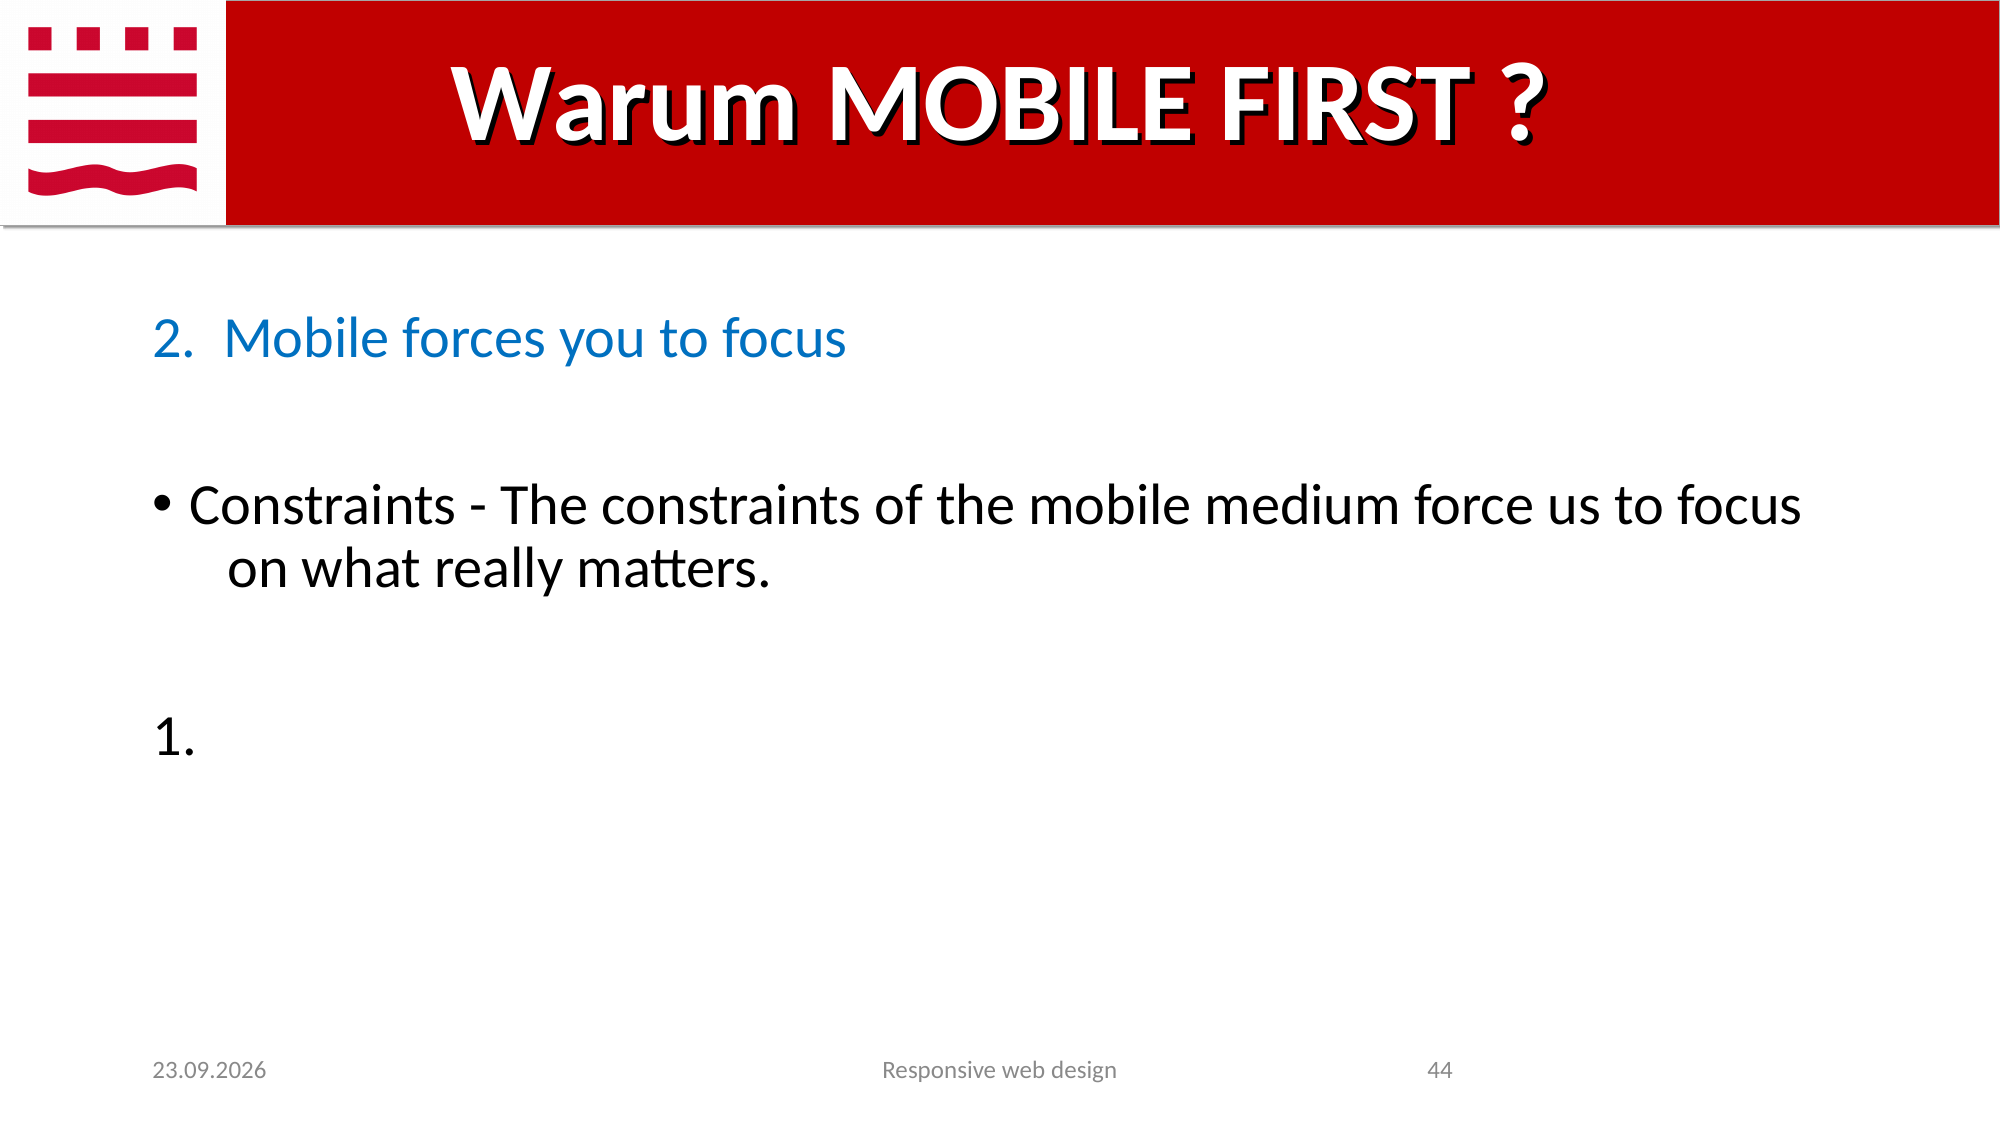

Warum MOBILE FIRST ?
# 2. Mobile forces you to focus
Constraints - The constraints of the mobile medium force us to focus on what really matters.
Responsive web design
44